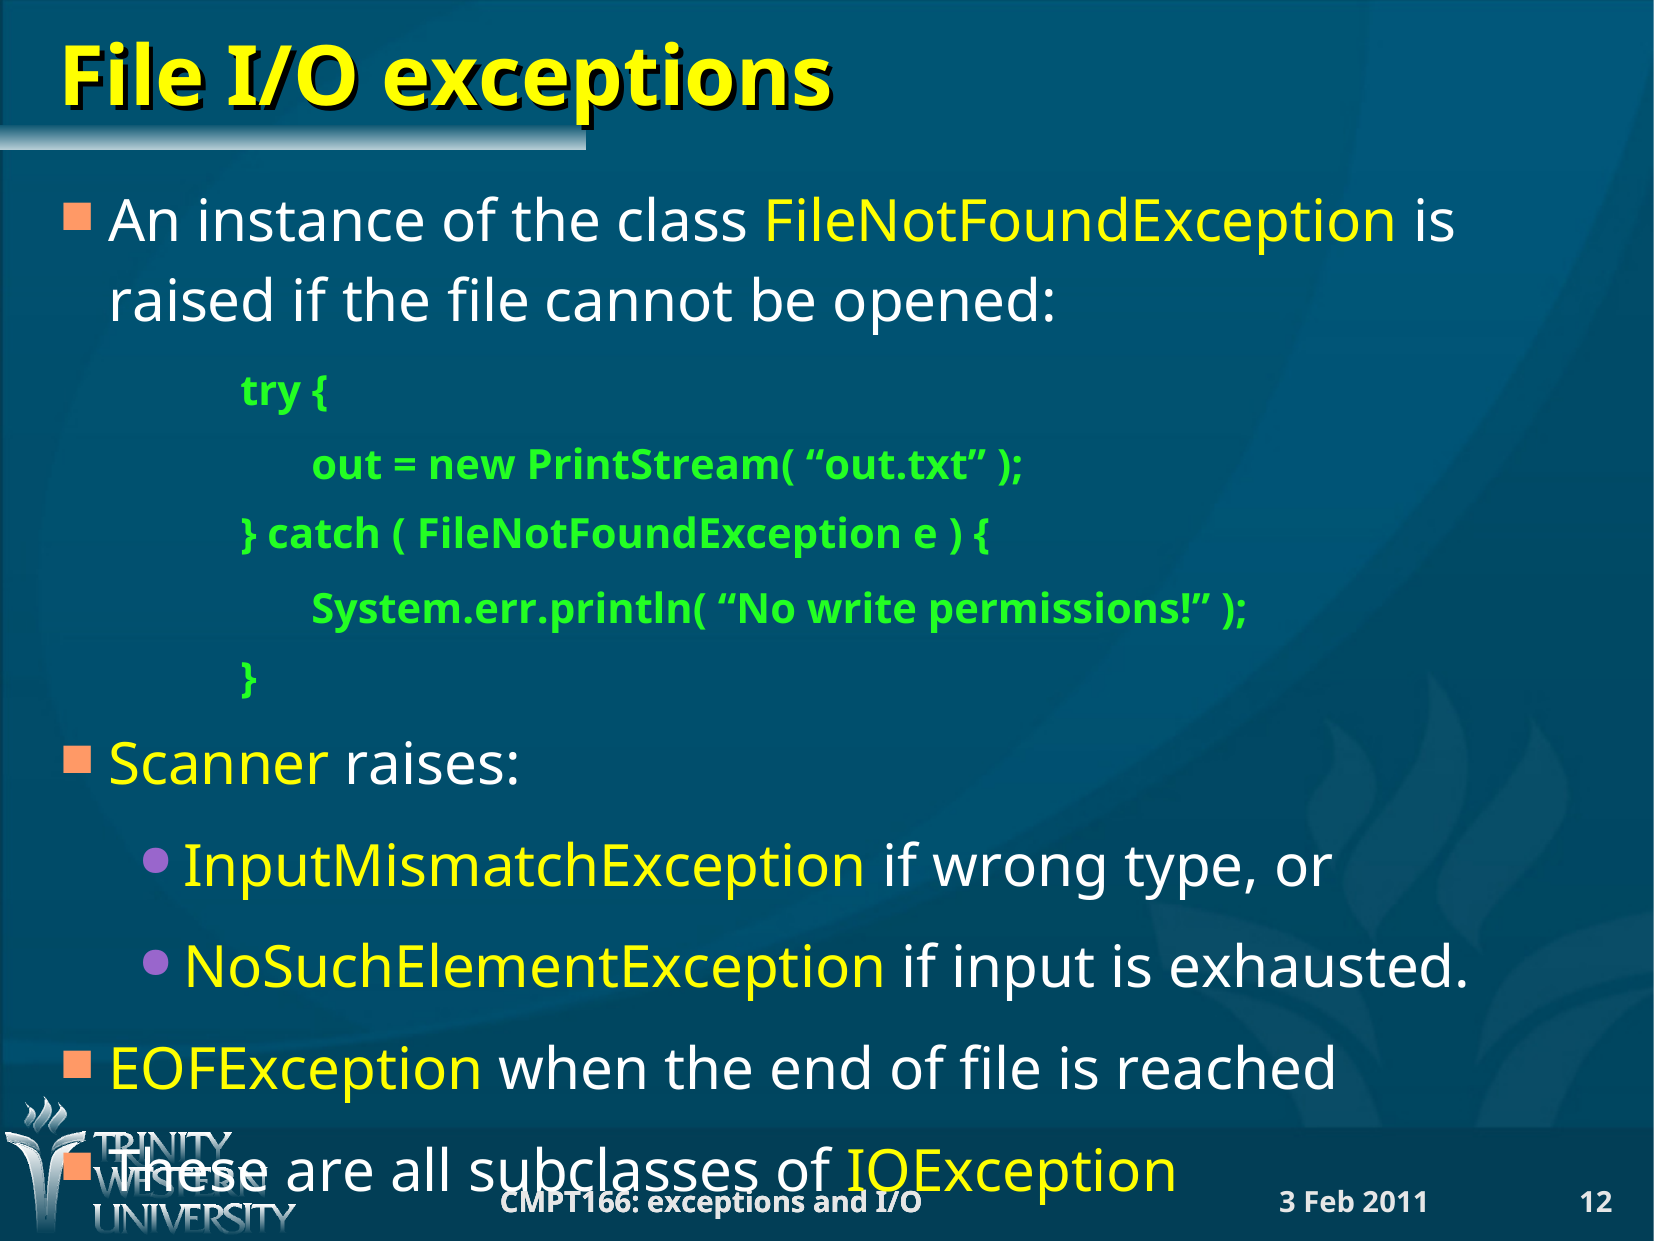

# File I/O exceptions
An instance of the class FileNotFoundException is raised if the file cannot be opened:
try {
out = new PrintStream( “out.txt” );
} catch ( FileNotFoundException e ) {
System.err.println( “No write permissions!” );
}
Scanner raises:
InputMismatchException if wrong type, or
NoSuchElementException if input is exhausted.
EOFException when the end of file is reached
These are all subclasses of IOException
CMPT166: exceptions and I/O
3 Feb 2011
12